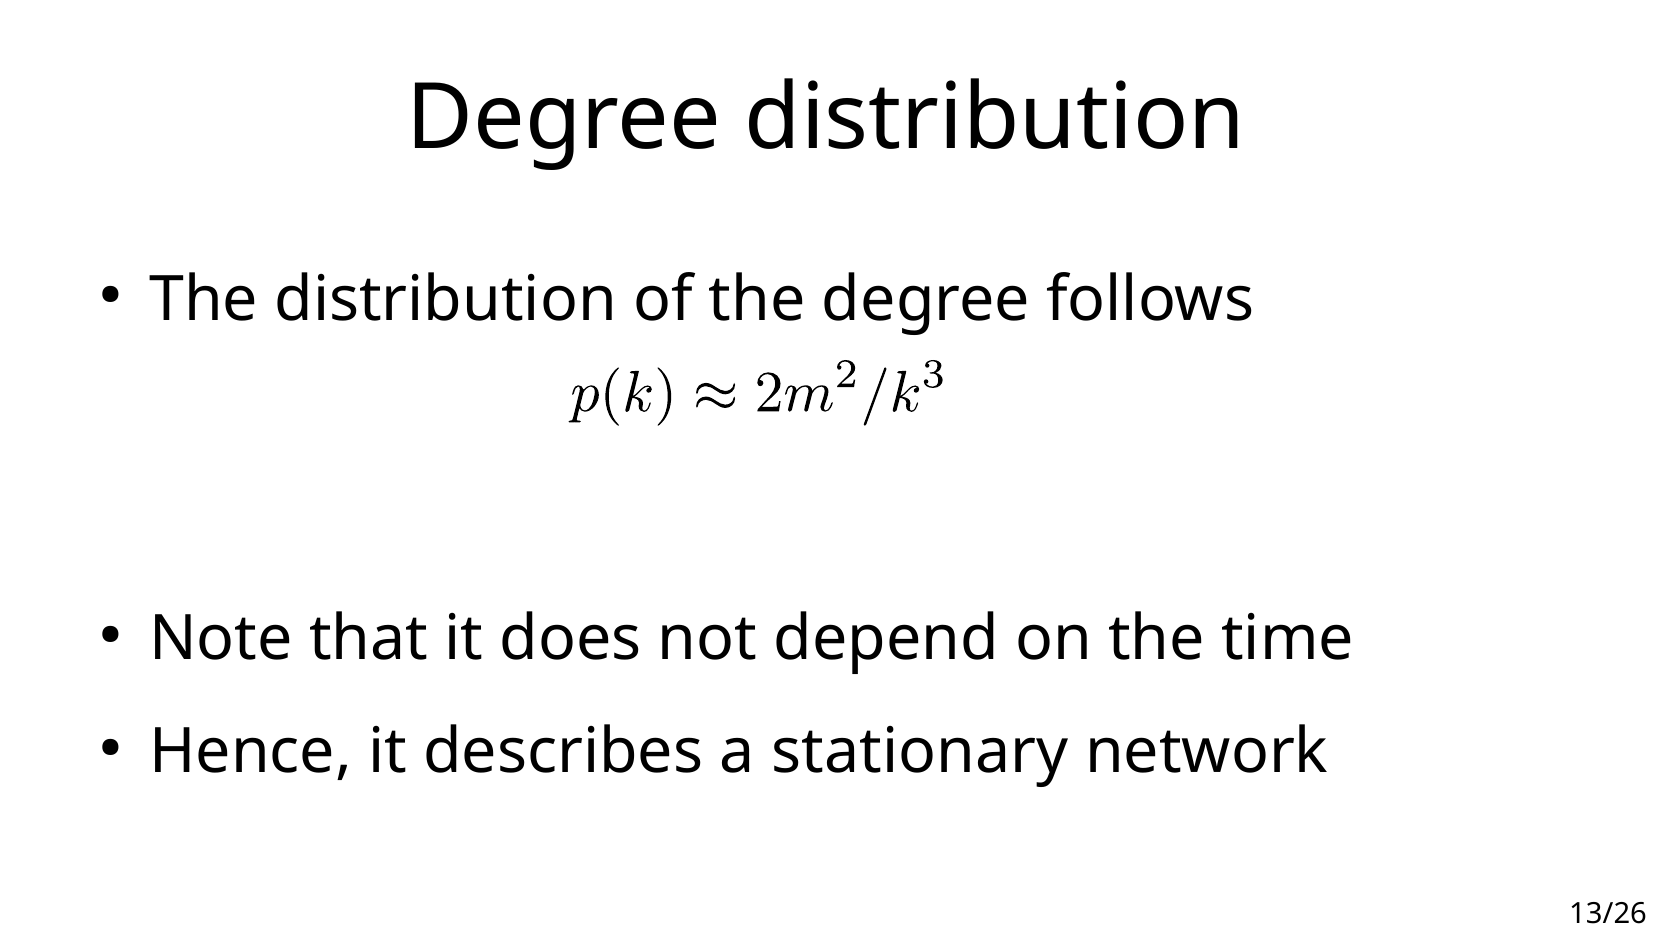

# Degree distribution
The distribution of the degree follows
Note that it does not depend on the time
Hence, it describes a stationary network
13